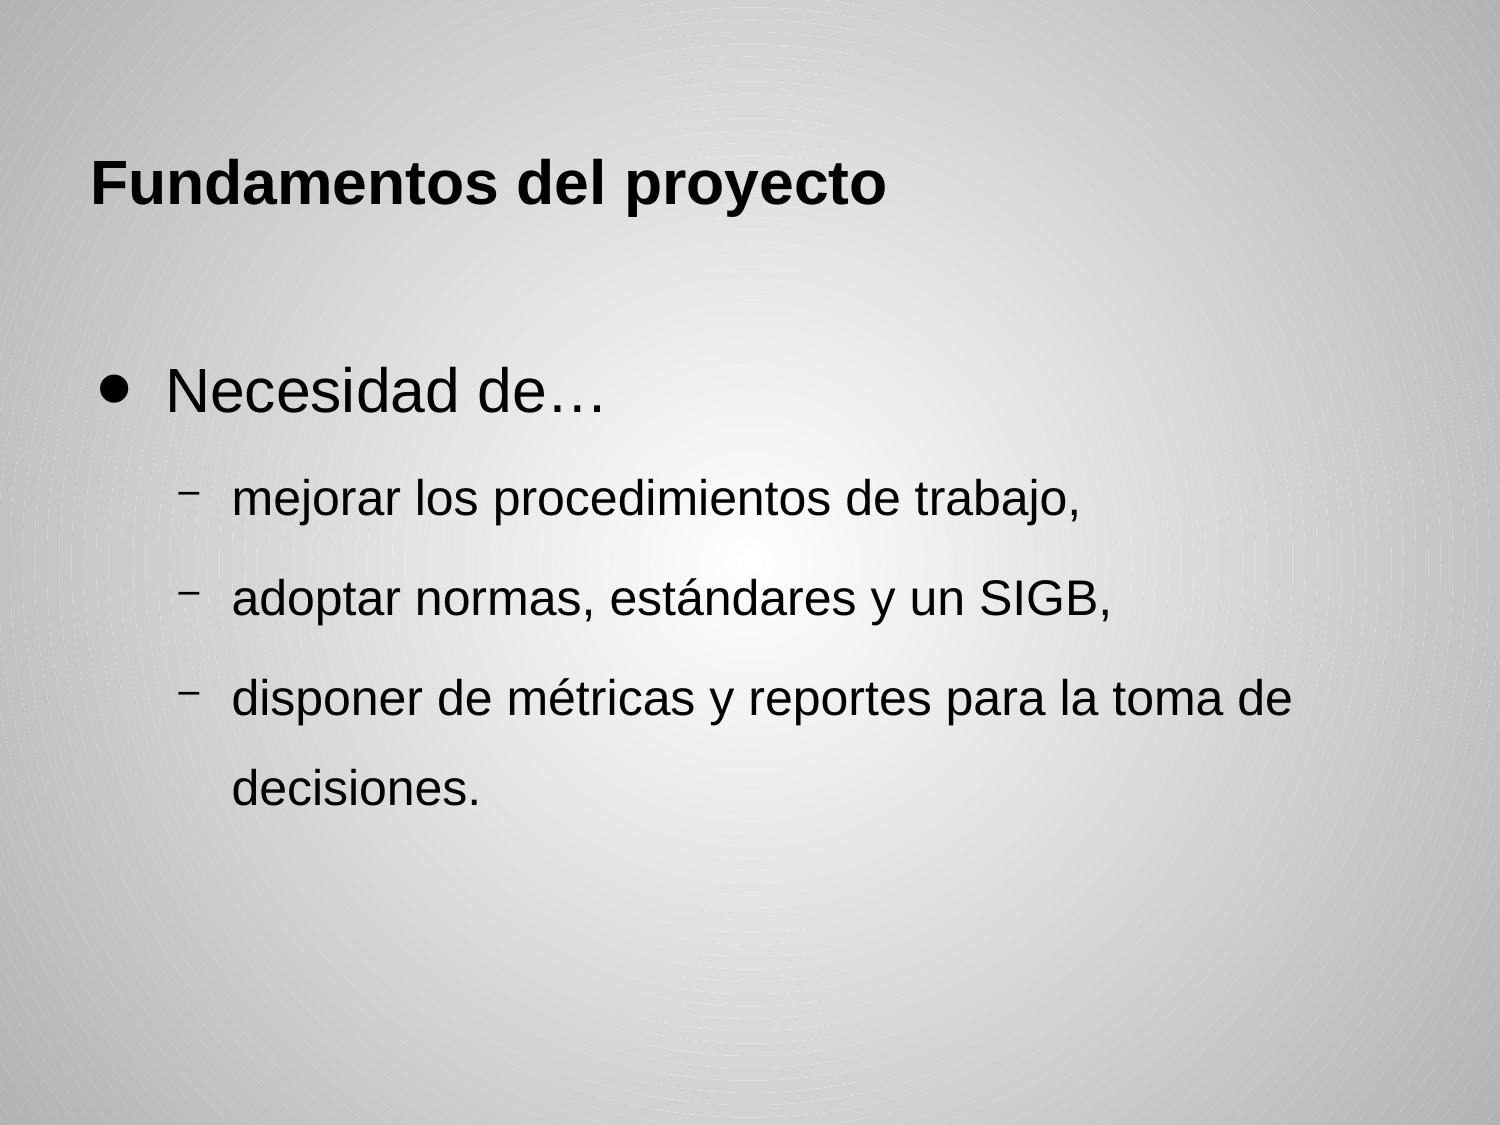

# Fundamentos del proyecto
Necesidad de…
mejorar los procedimientos de trabajo,
adoptar normas, estándares y un SIGB,
disponer de métricas y reportes para la toma de decisiones.